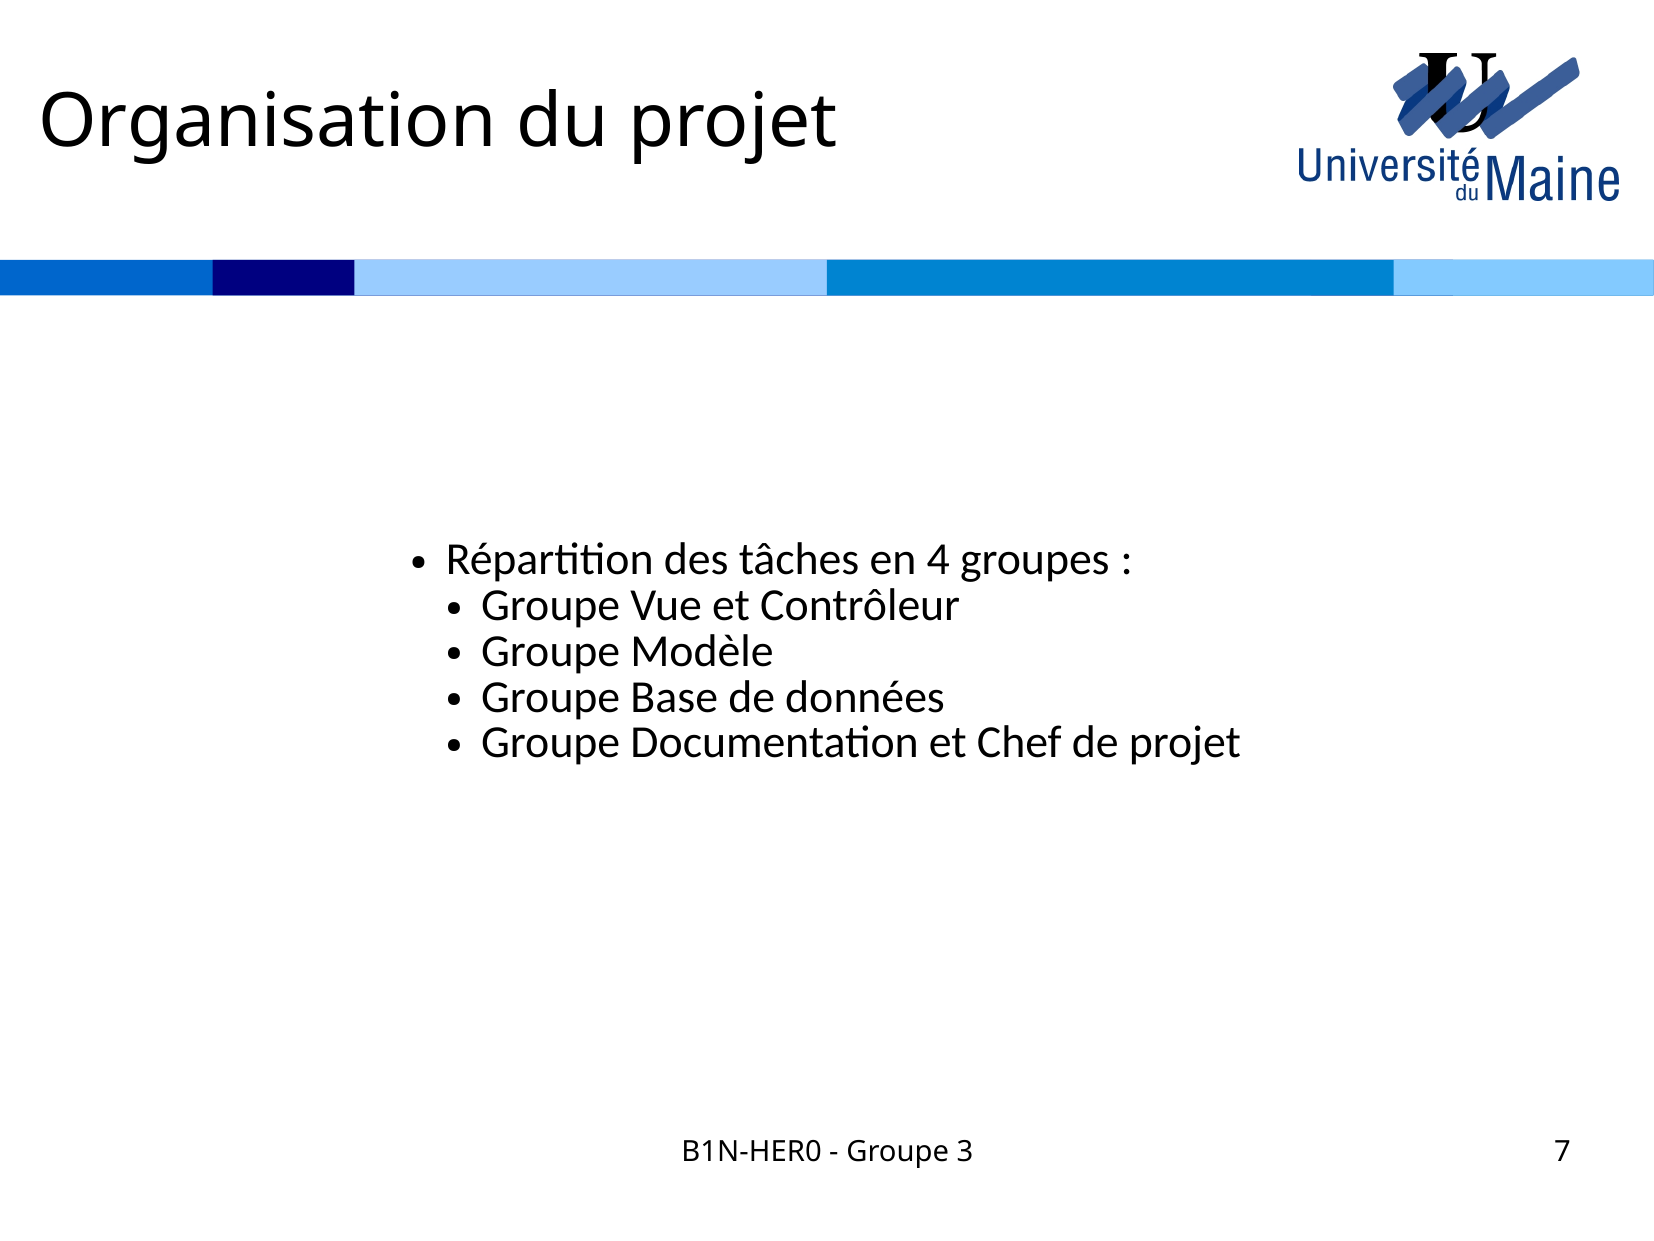

Organisation du projet
Répartition des tâches en 4 groupes :
Groupe Vue et Contrôleur
Groupe Modèle
Groupe Base de données
Groupe Documentation et Chef de projet
B1N-HER0 - Groupe 3
7